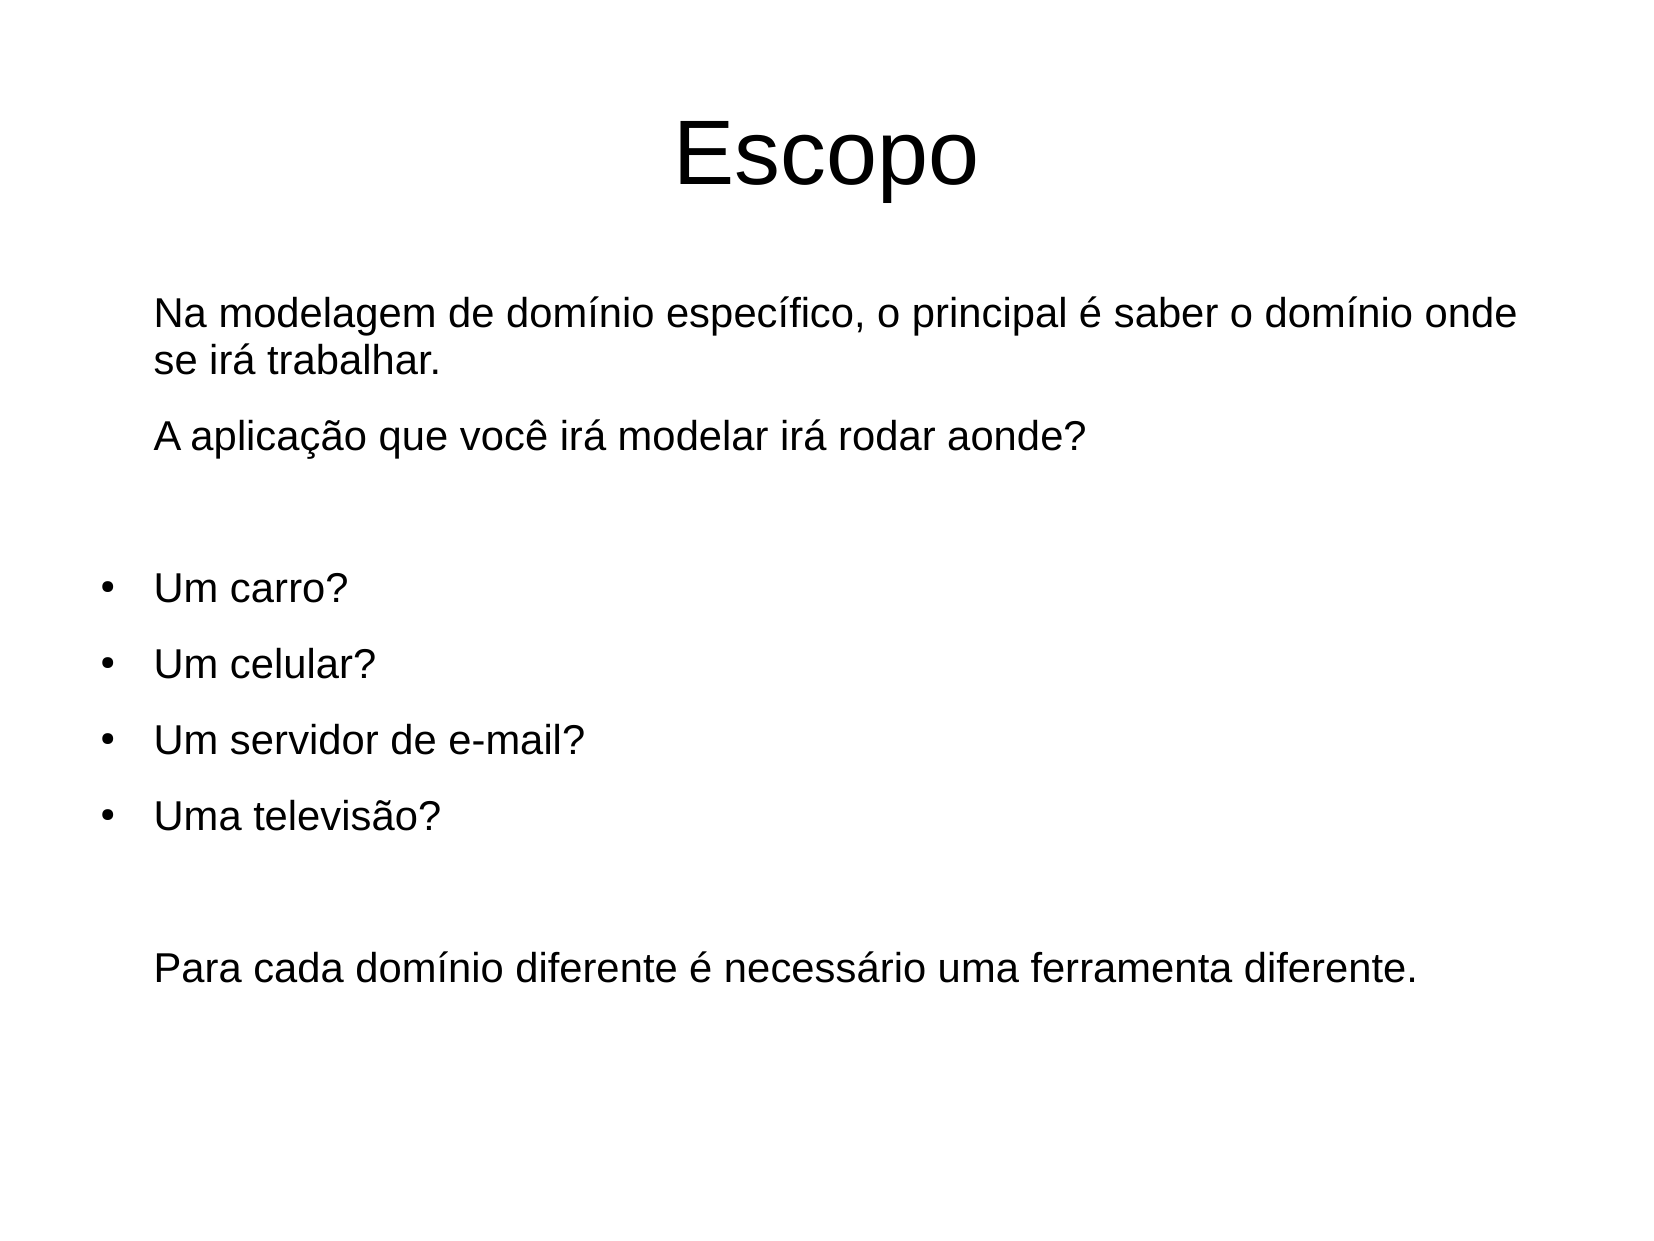

# Escopo
Na modelagem de domínio específico, o principal é saber o domínio onde se irá trabalhar.
A aplicação que você irá modelar irá rodar aonde?
Um carro?
Um celular?
Um servidor de e-mail?
Uma televisão?
Para cada domínio diferente é necessário uma ferramenta diferente.